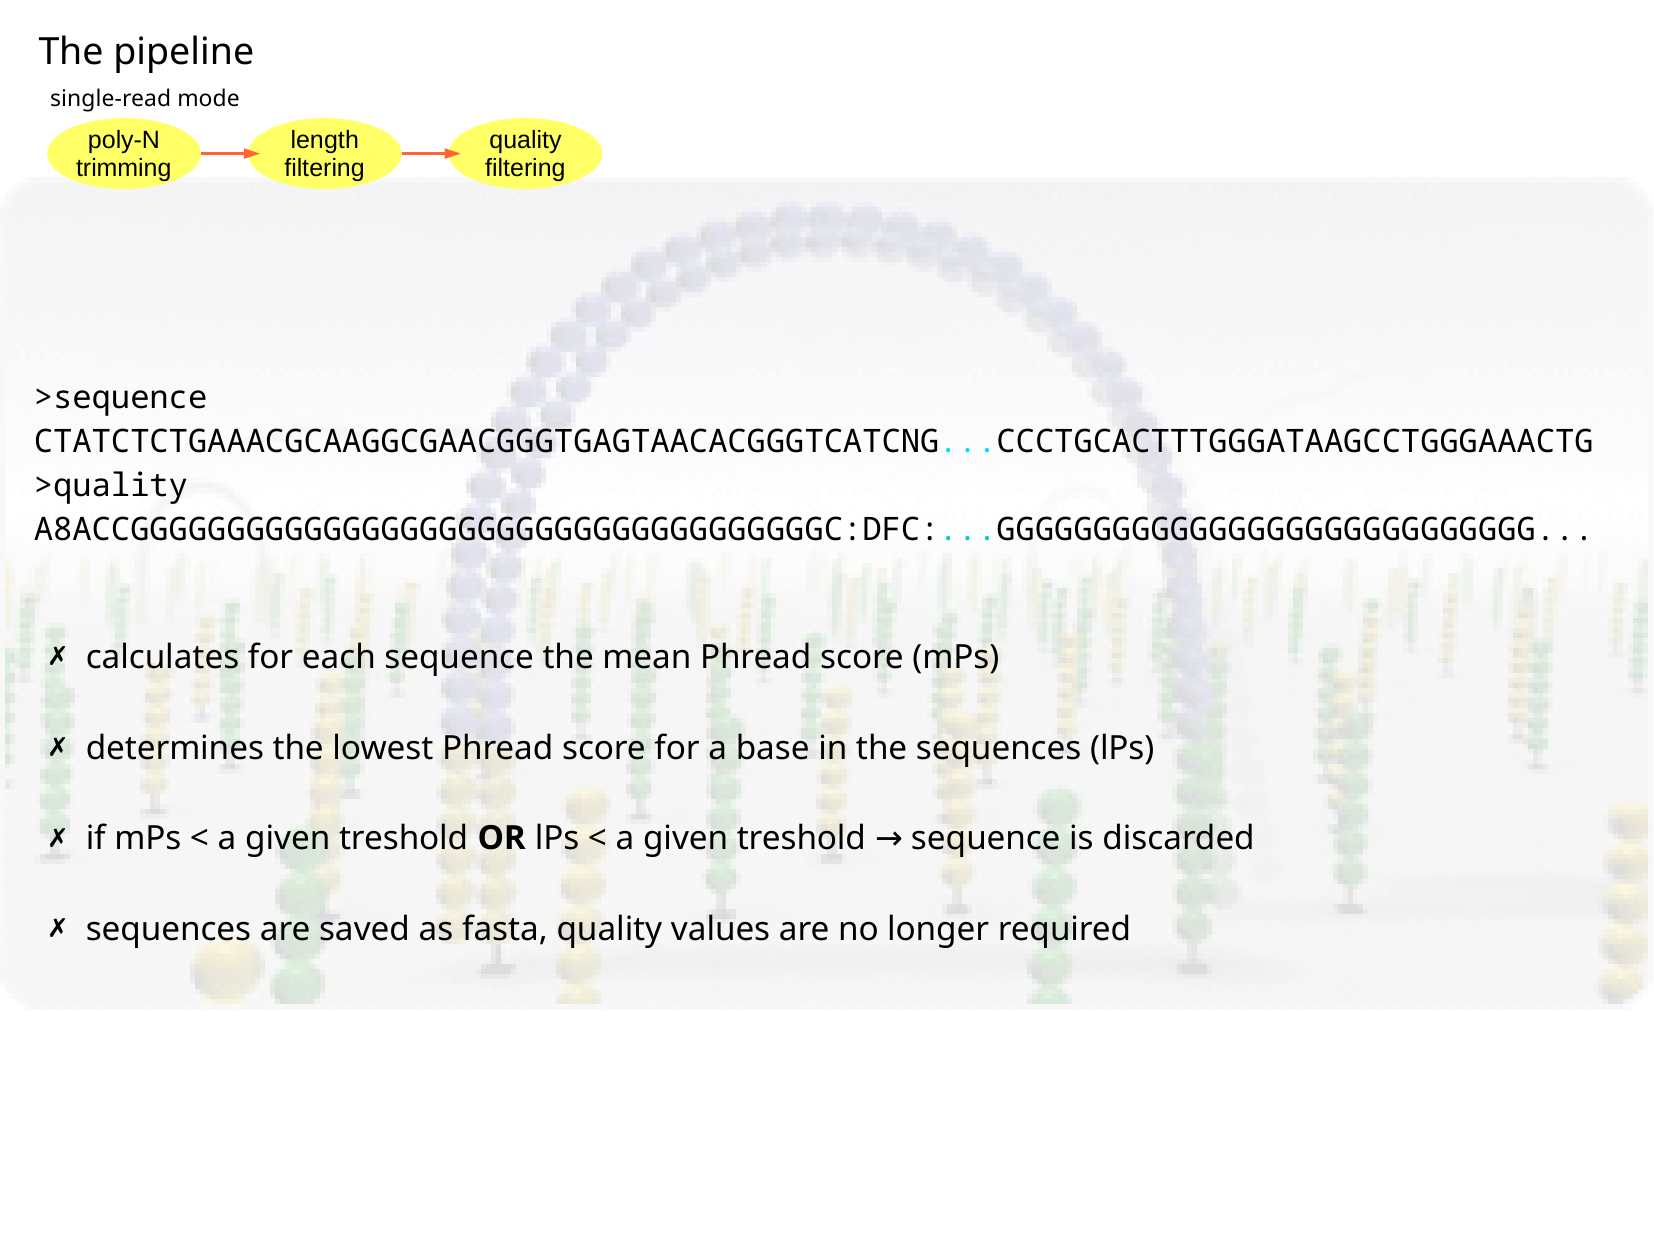

The pipeline
single-read mode
quality
filtering
poly-N
trimming
length
filtering
>sequence
CTATCTCTGAAACGCAAGGCGAACGGGTGAGTAACACGGGTCATCNG...CCCTGCACTTTGGGATAAGCCTGGGAAACTG
>quality
A8ACCGGGGGGGGGGGGGGGGGGGGGGGGGGGGGGGGGGGGC:DFC:...GGGGGGGGGGGGGGGGGGGGGGGGGGGG...
calculates for each sequence the mean Phread score (mPs)
determines the lowest Phread score for a base in the sequences (lPs)
if mPs < a given treshold OR lPs < a given treshold → sequence is discarded
sequences are saved as fasta, quality values are no longer required